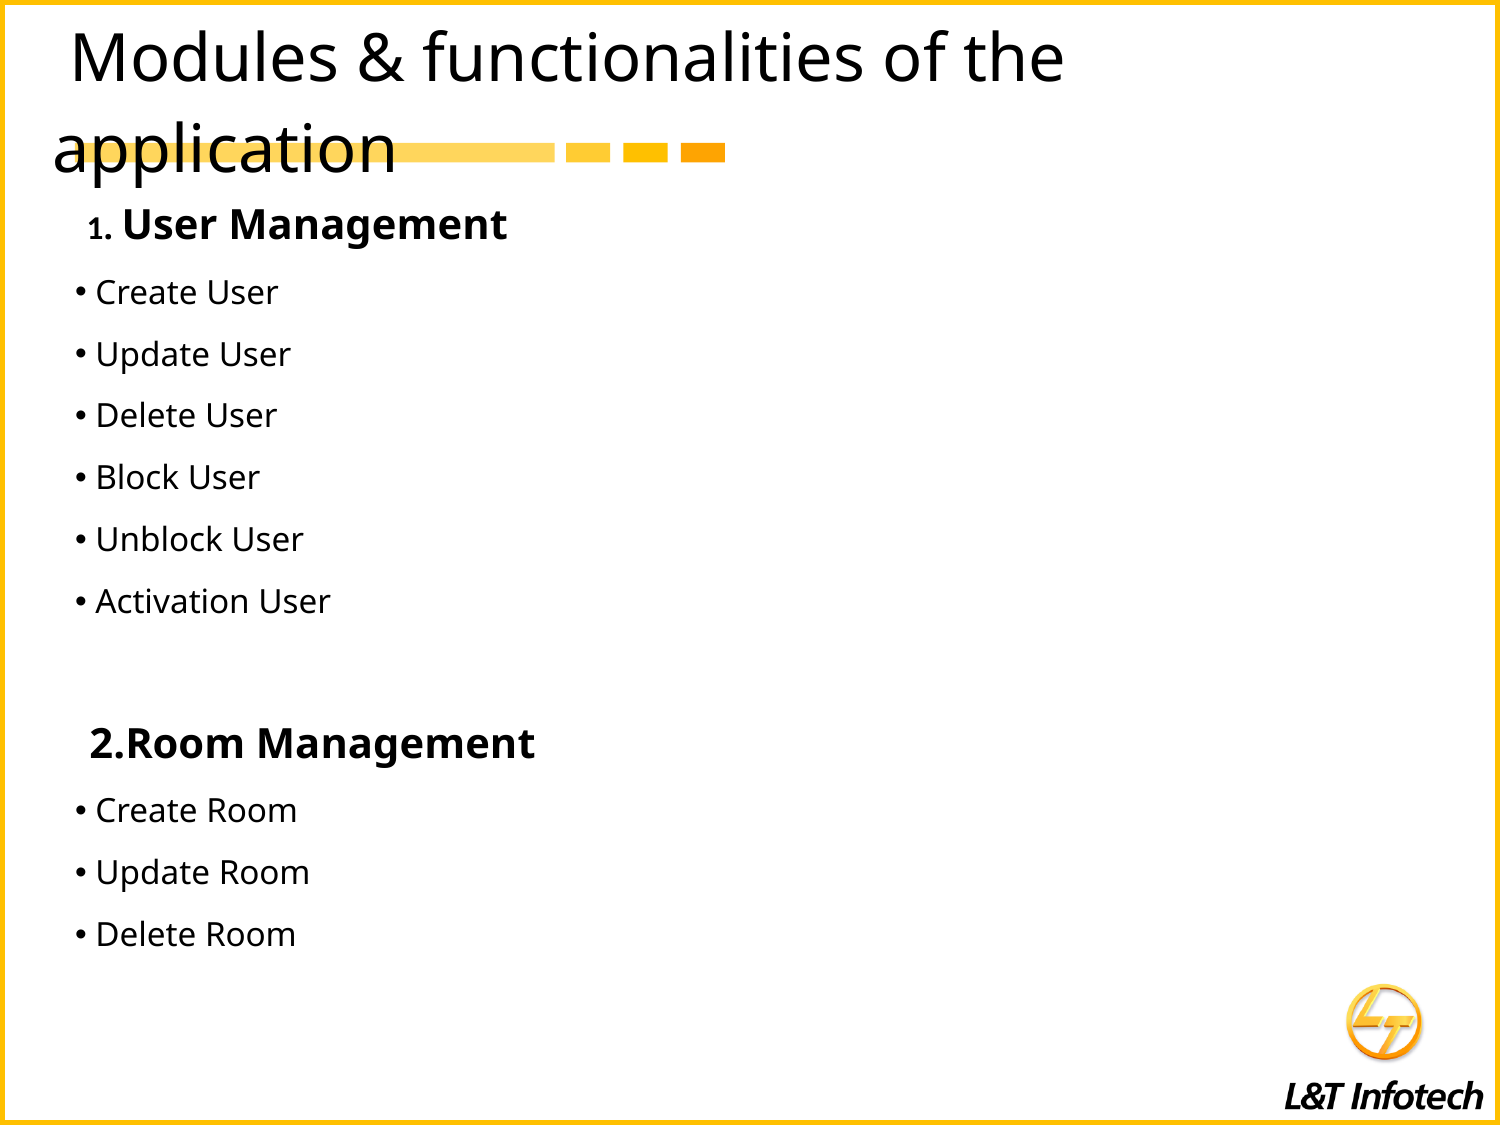

# Modules & functionalities of the application
1. User Management
 Create User
 Update User
 Delete User
 Block User
 Unblock User
 Activation User
2.Room Management
 Create Room
 Update Room
 Delete Room